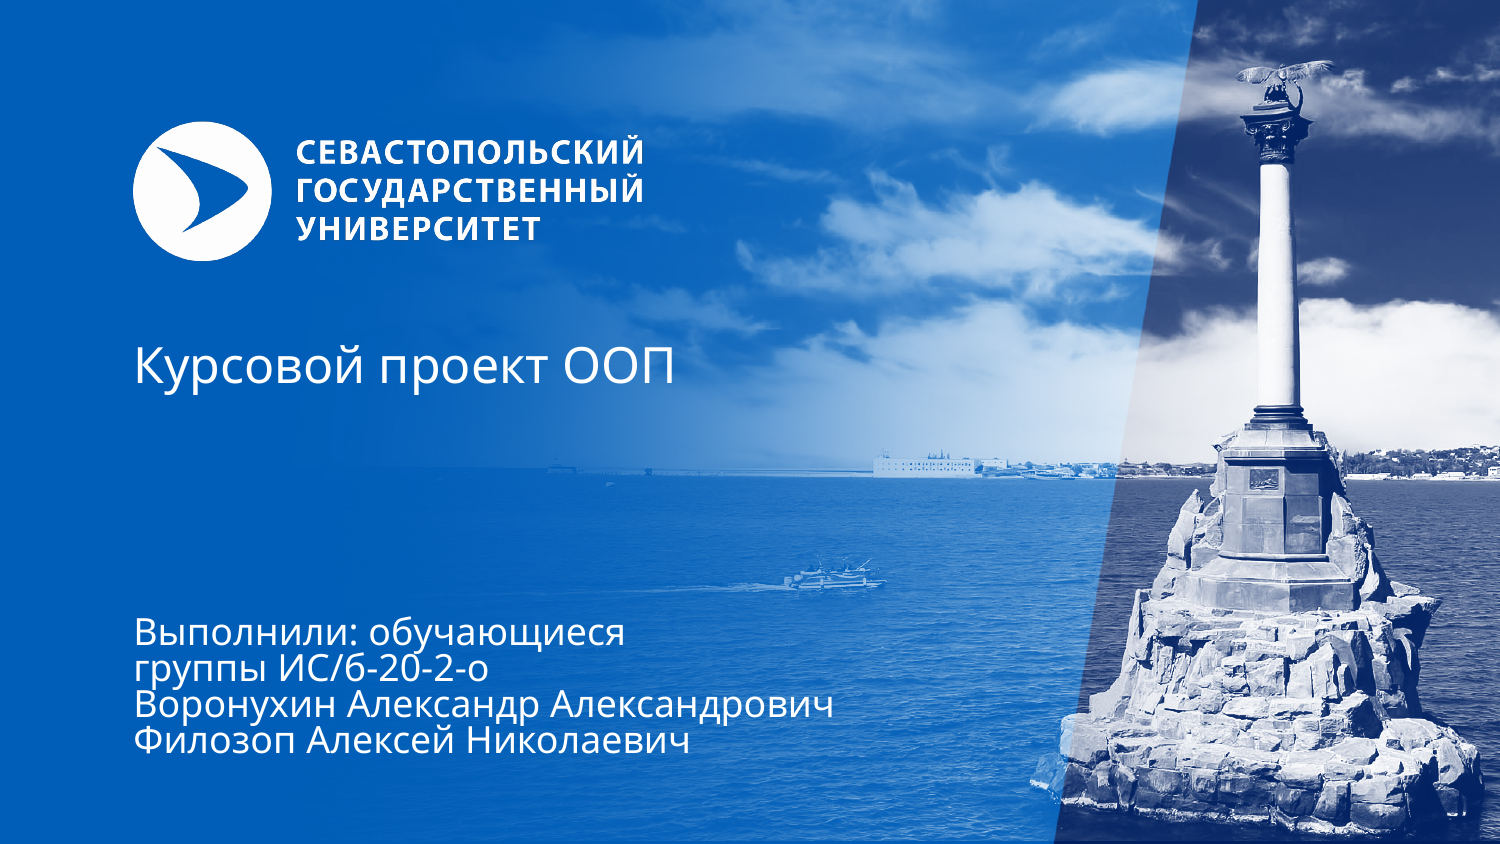

Курсовой проект ООП
Выполнили: обучающиеся
группы ИС/б-20-2-о
Воронухин Александр Александрович
Филозоп Алексей Николаевич